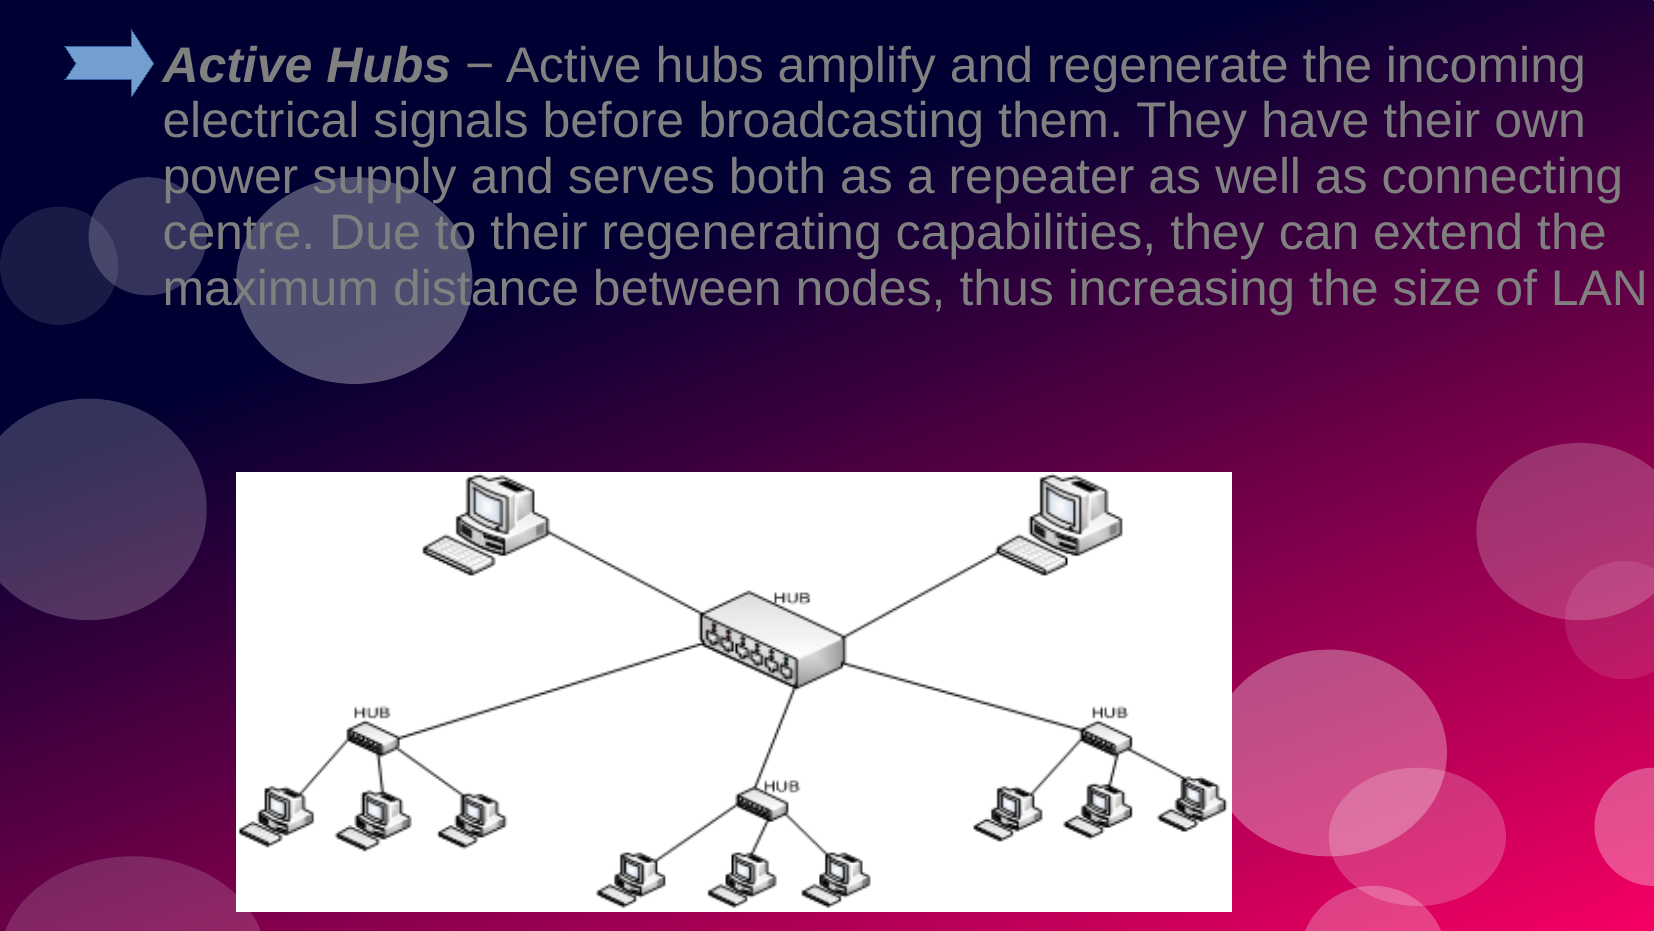

Active Hubs − Active hubs amplify and regenerate the incoming electrical signals before broadcasting them. They have their own power supply and serves both as a repeater as well as connecting centre. Due to their regenerating capabilities, they can extend the maximum distance between nodes, thus increasing the size of LAN